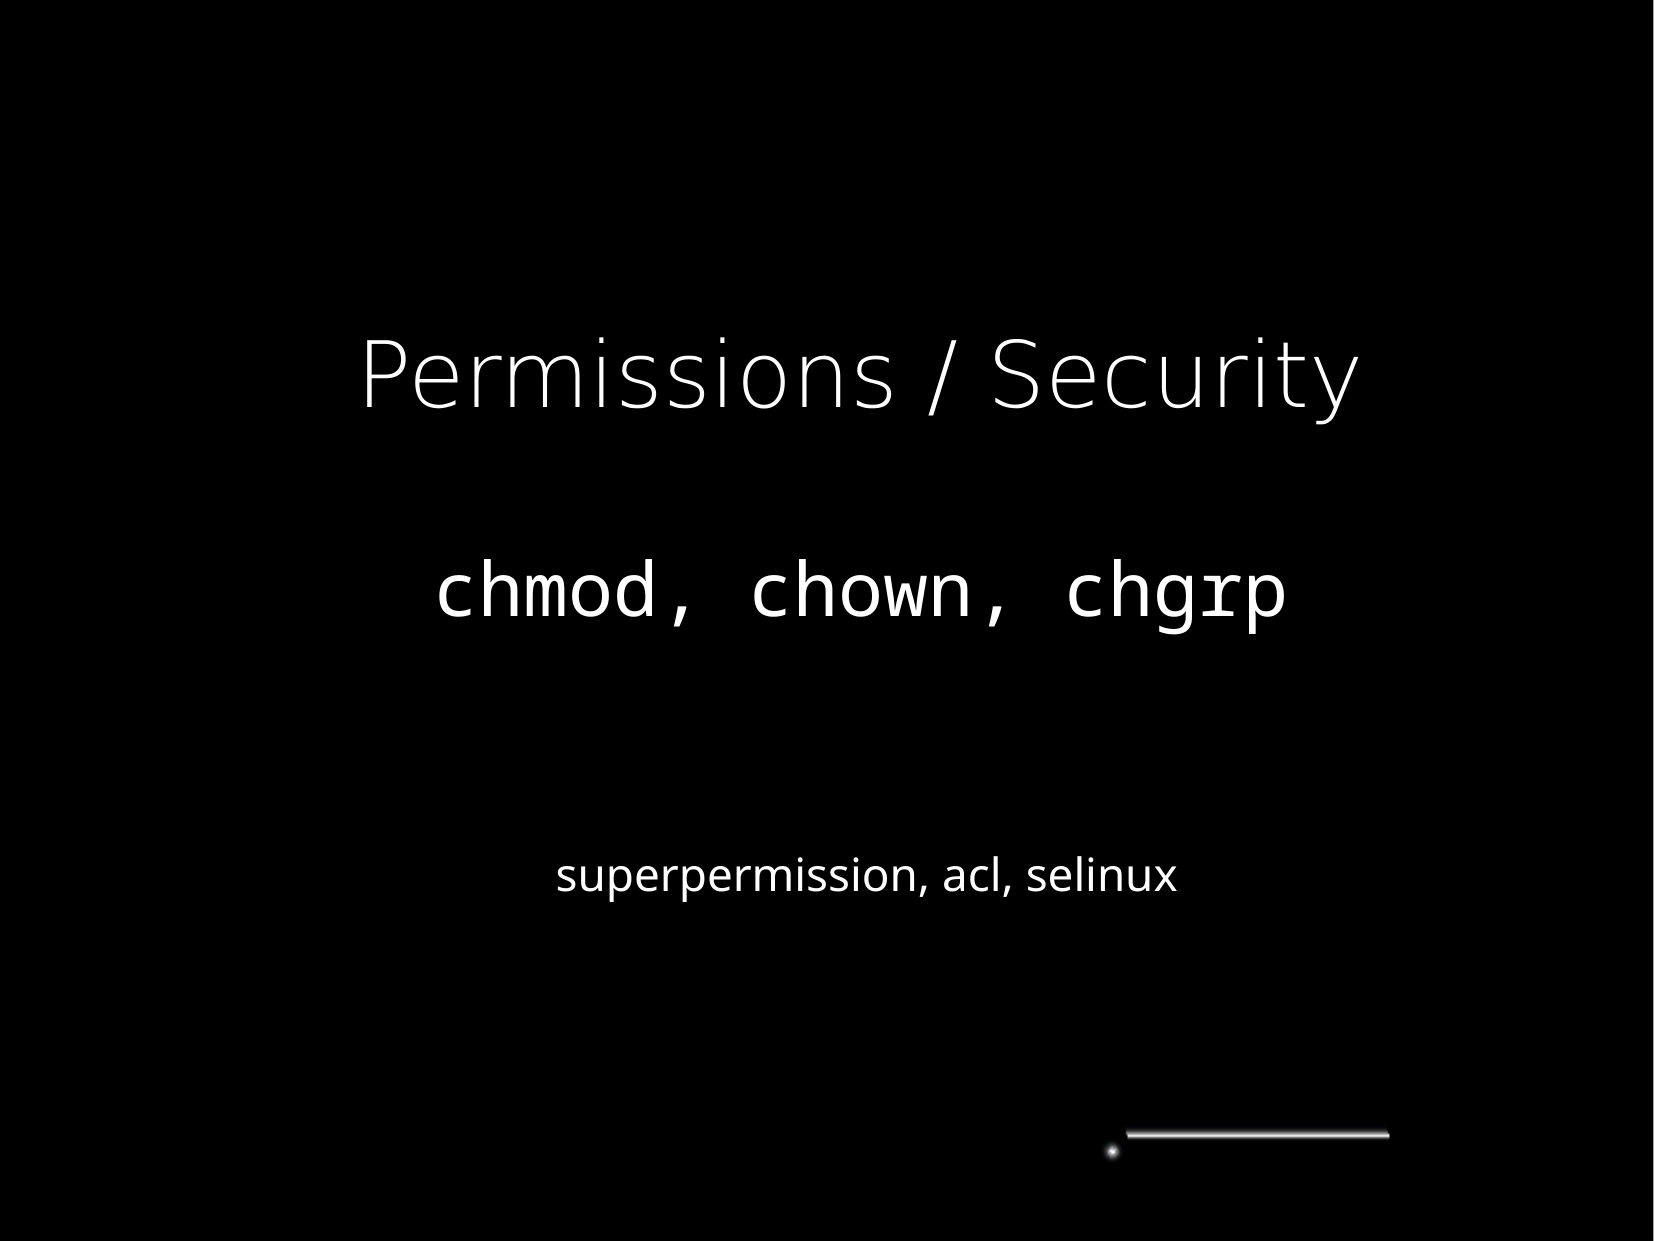

# Permissions / Security chmod, chown, chgrp superpermission, acl, selinux